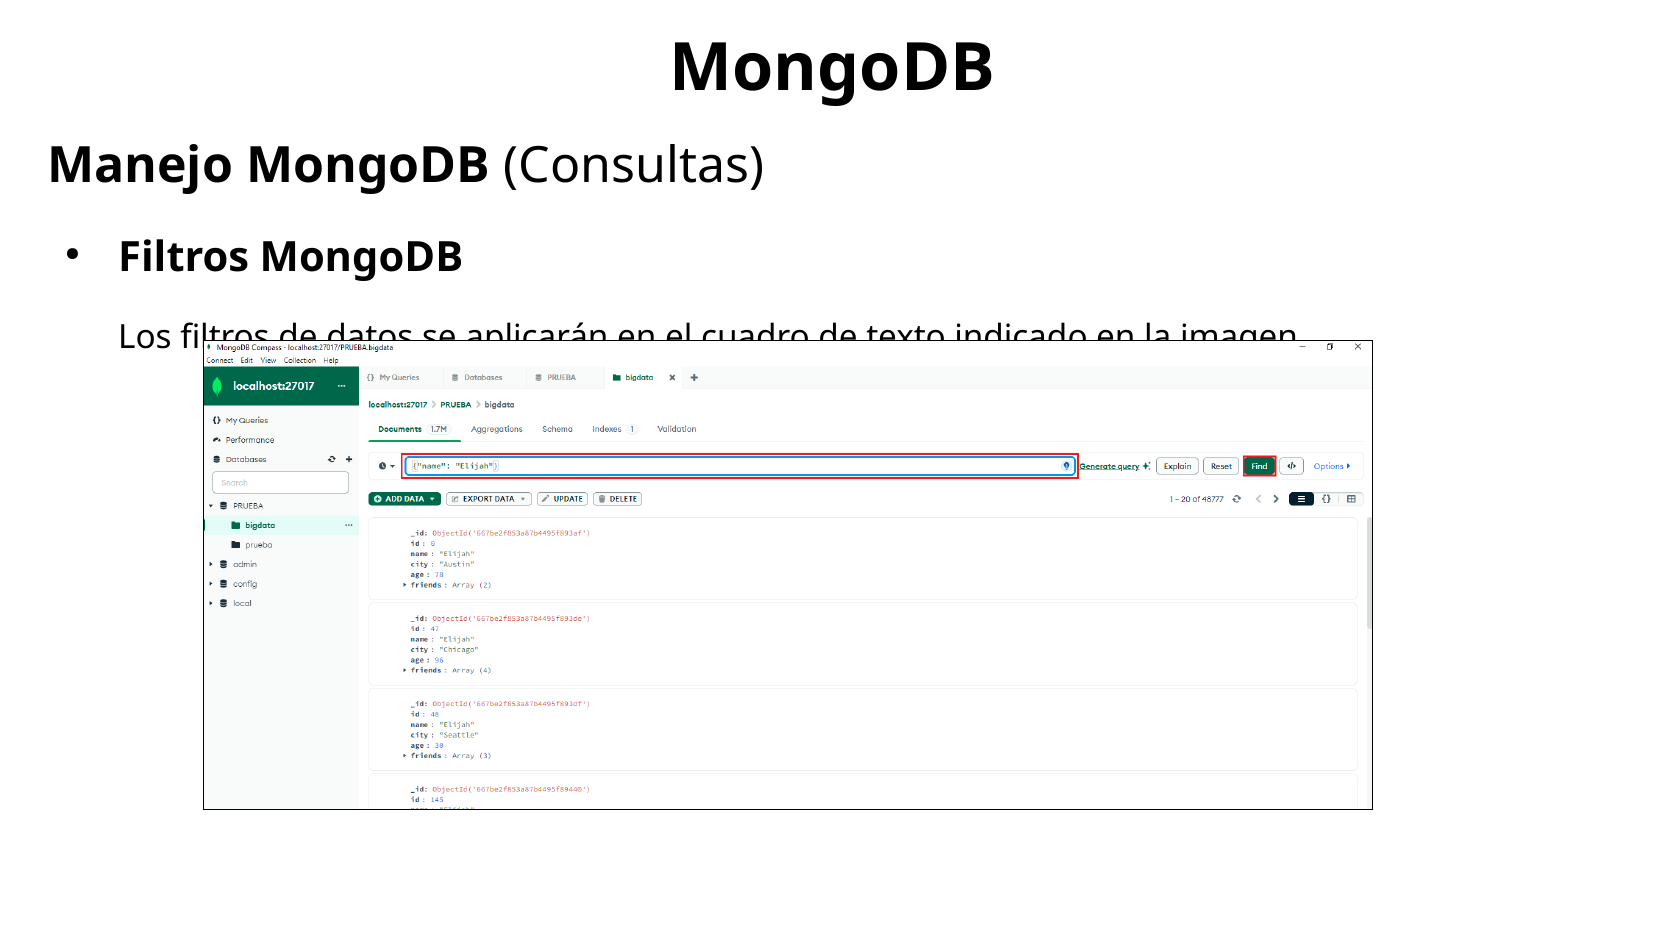

# MongoDB
Manejo MongoDB (Consultas)
Filtros MongoDB
Los filtros de datos se aplicarán en el cuadro de texto indicado en la imagen.